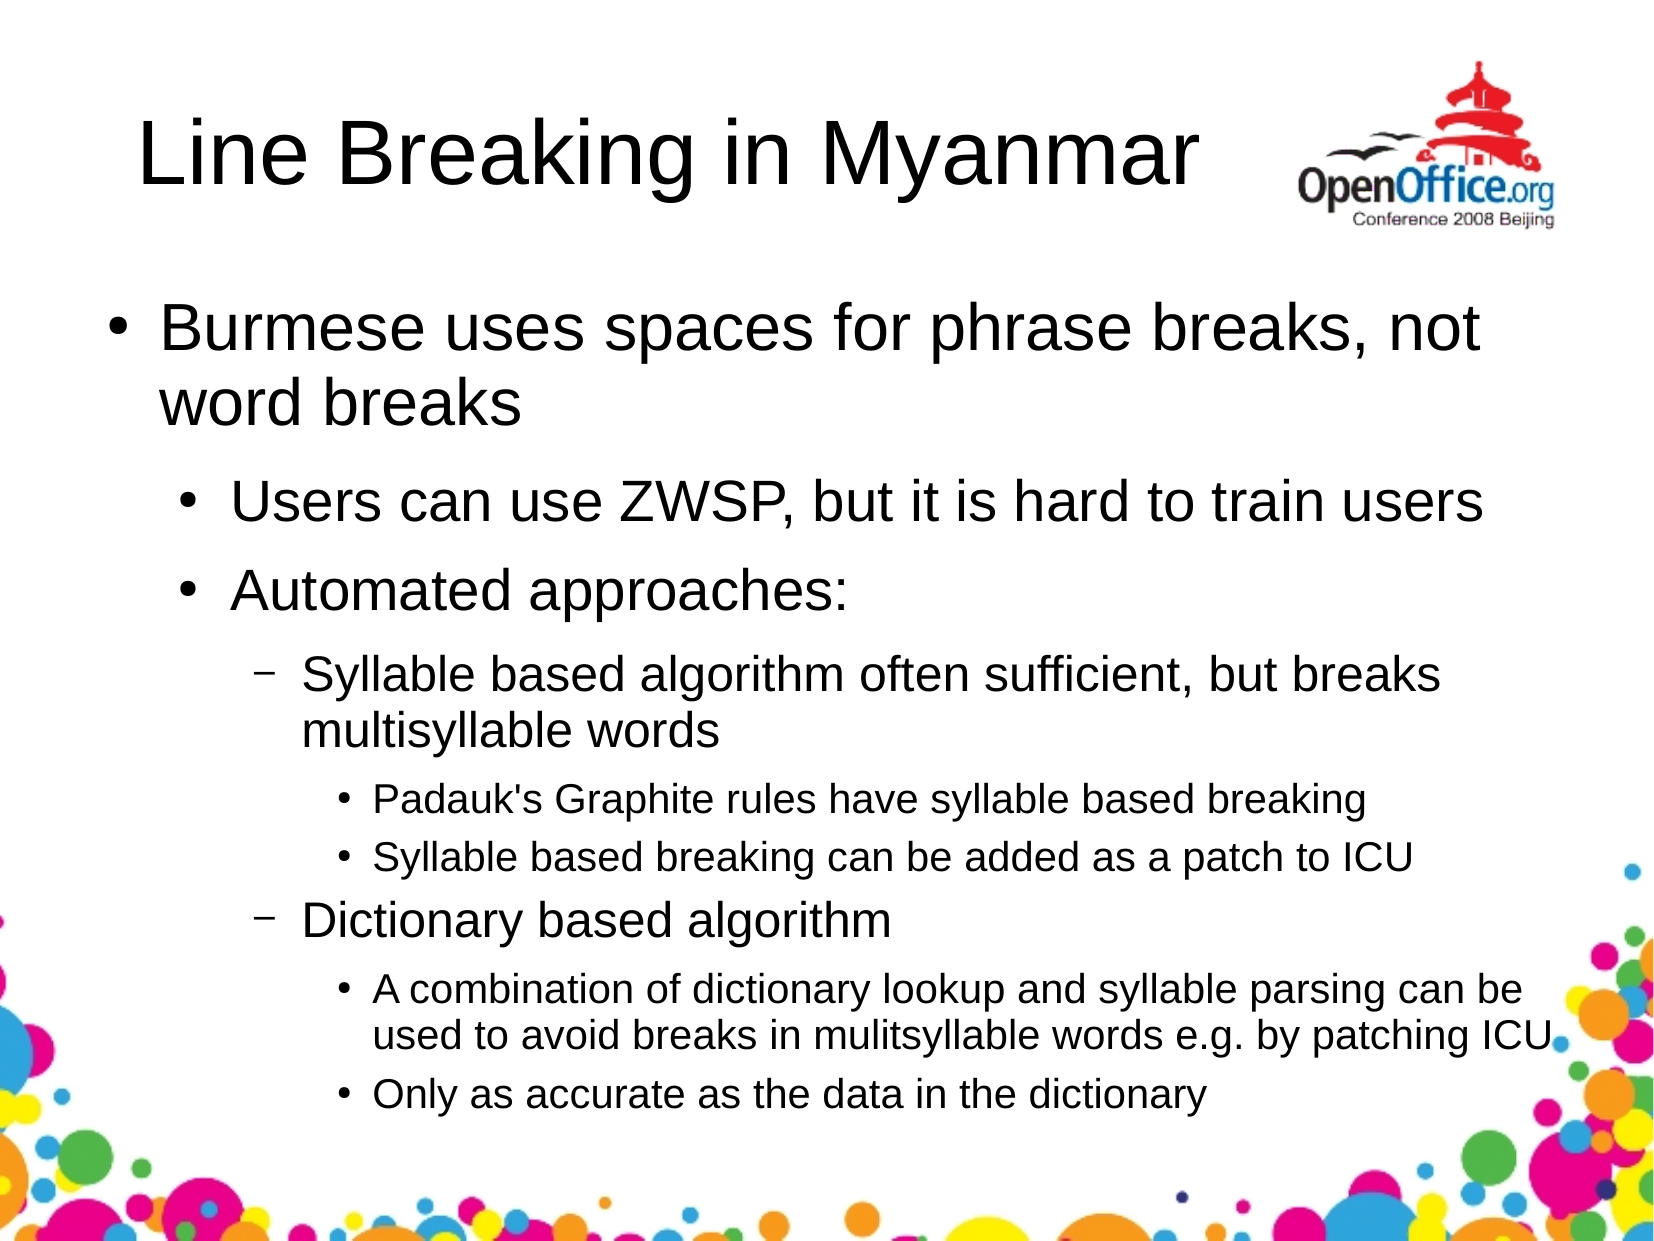

# Line Breaking in Myanmar
Burmese uses spaces for phrase breaks, not word breaks
Users can use ZWSP, but it is hard to train users
Automated approaches:
Syllable based algorithm often sufficient, but breaks multisyllable words
Padauk's Graphite rules have syllable based breaking
Syllable based breaking can be added as a patch to ICU
Dictionary based algorithm
A combination of dictionary lookup and syllable parsing can be used to avoid breaks in mulitsyllable words e.g. by patching ICU
Only as accurate as the data in the dictionary